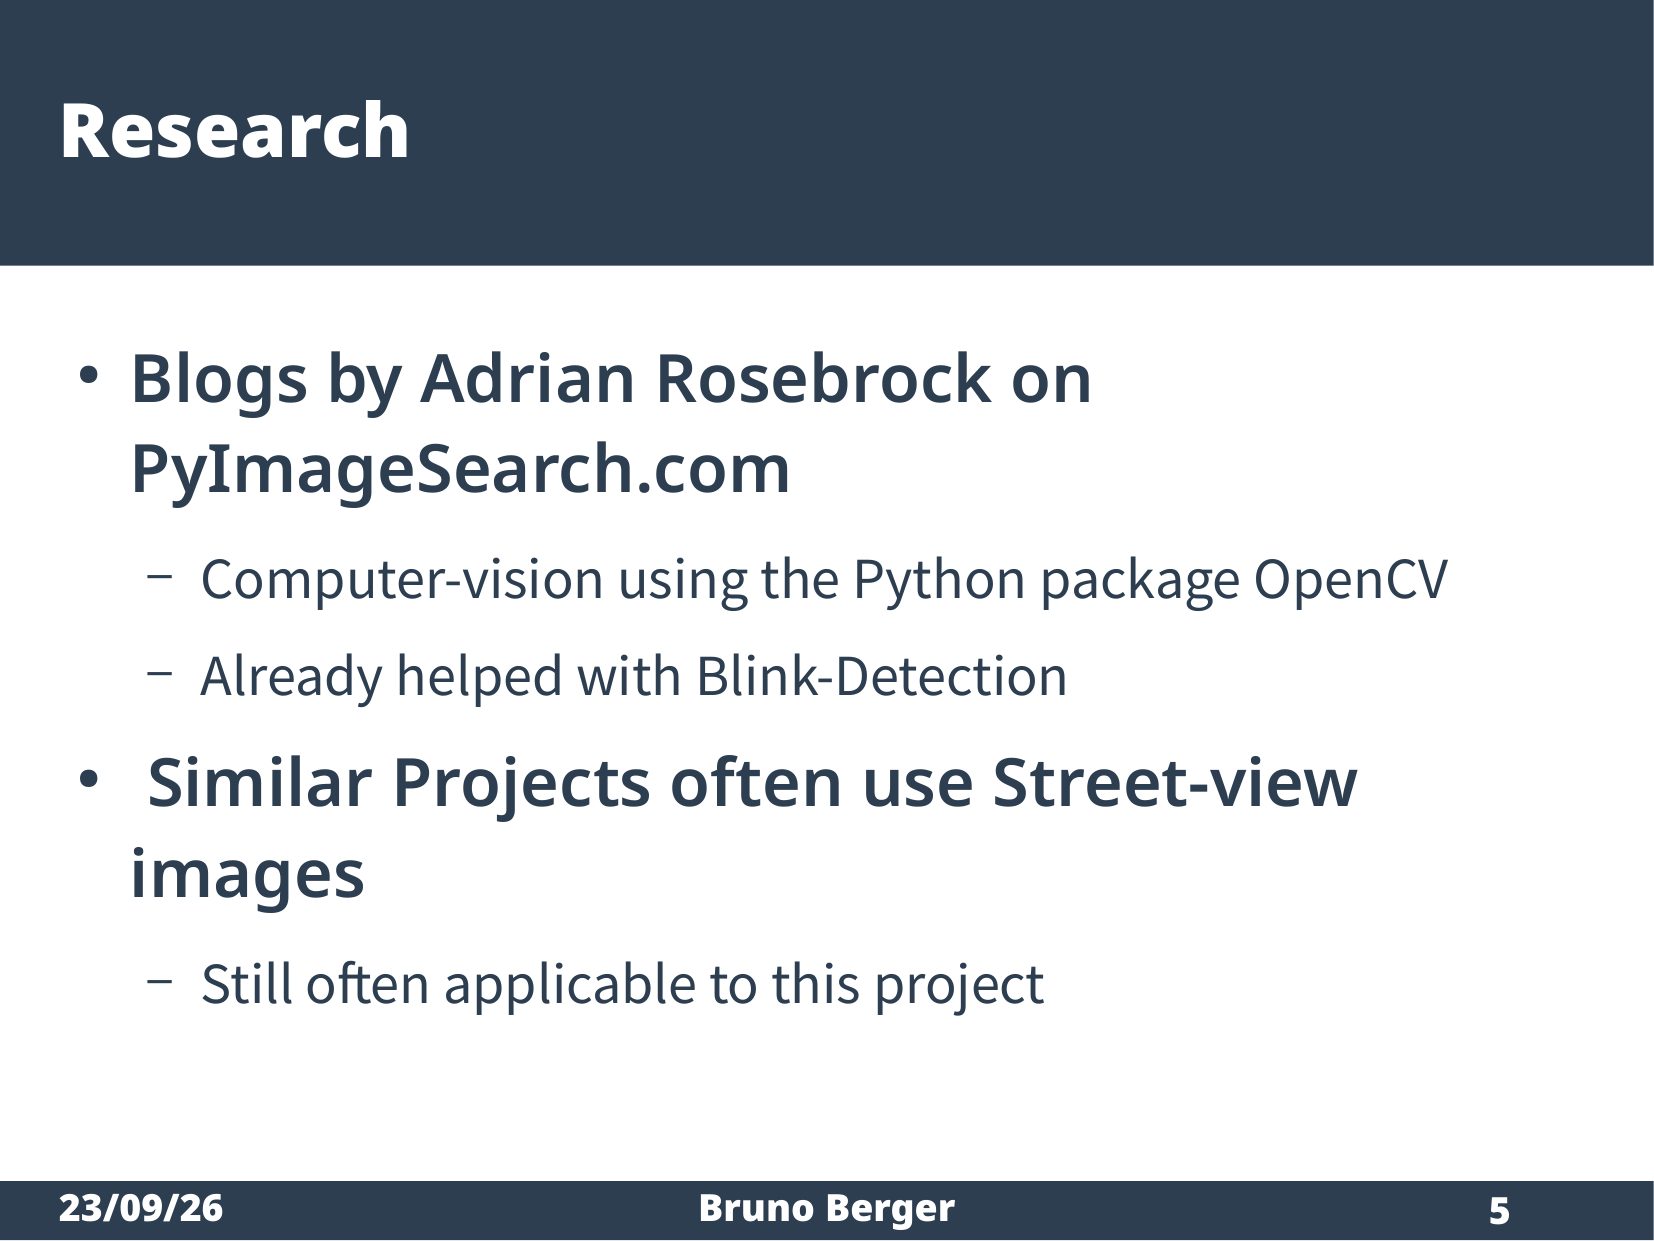

# Research
Blogs by Adrian Rosebrock on PyImageSearch.com
Computer-vision using the Python package OpenCV
Already helped with Blink-Detection
 Similar Projects often use Street-view images
Still often applicable to this project
Bruno Berger
5